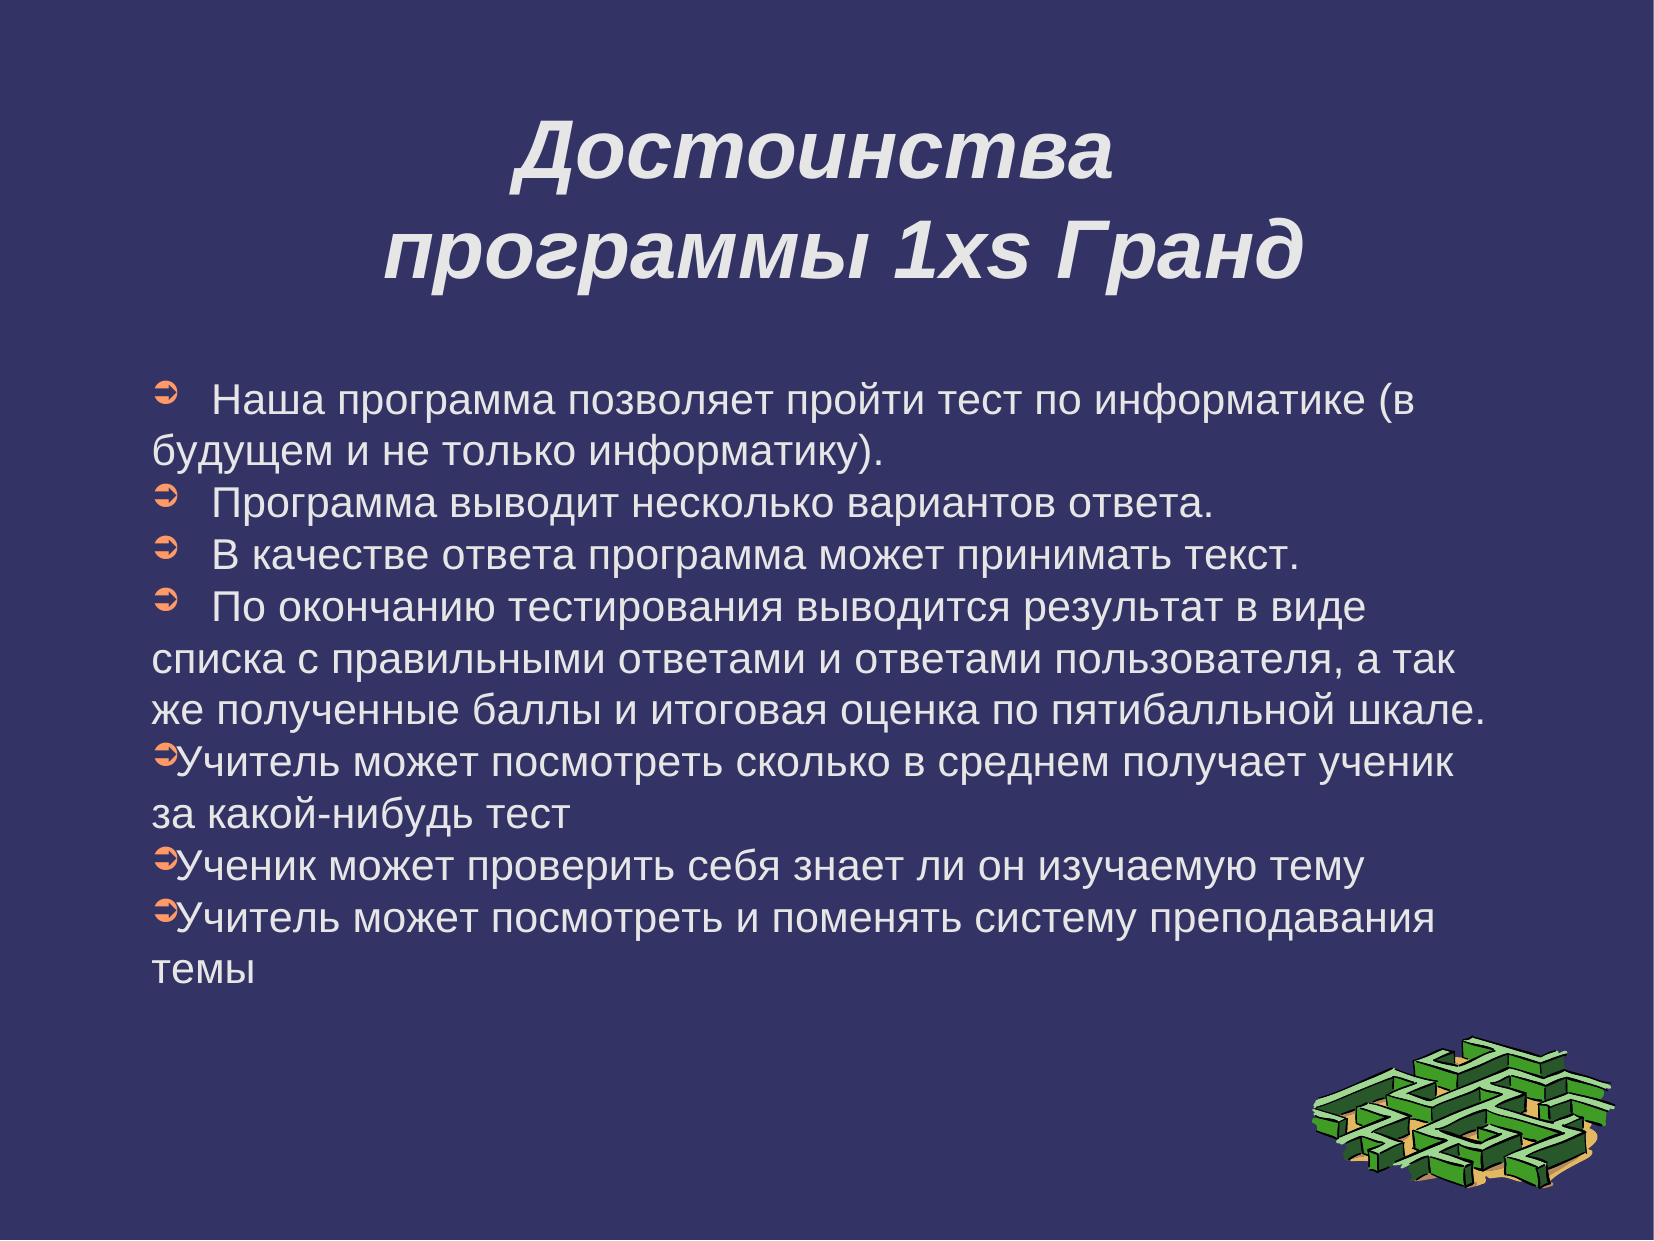

# Достоинства программы 1xs Гранд
 Наша программа позволяет пройти тест по информатике (в будущем и не только информатику).
 Программа выводит несколько вариантов ответа.
 В качестве ответа программа может принимать текст.
 По окончанию тестирования выводится результат в виде списка с правильными ответами и ответами пользователя, а так же полученные баллы и итоговая оценка по пятибалльной шкале.
Учитель может посмотреть сколько в среднем получает ученик за какой-нибудь тест
Ученик может проверить себя знает ли он изучаемую тему
Учитель может посмотреть и поменять систему преподавания темы